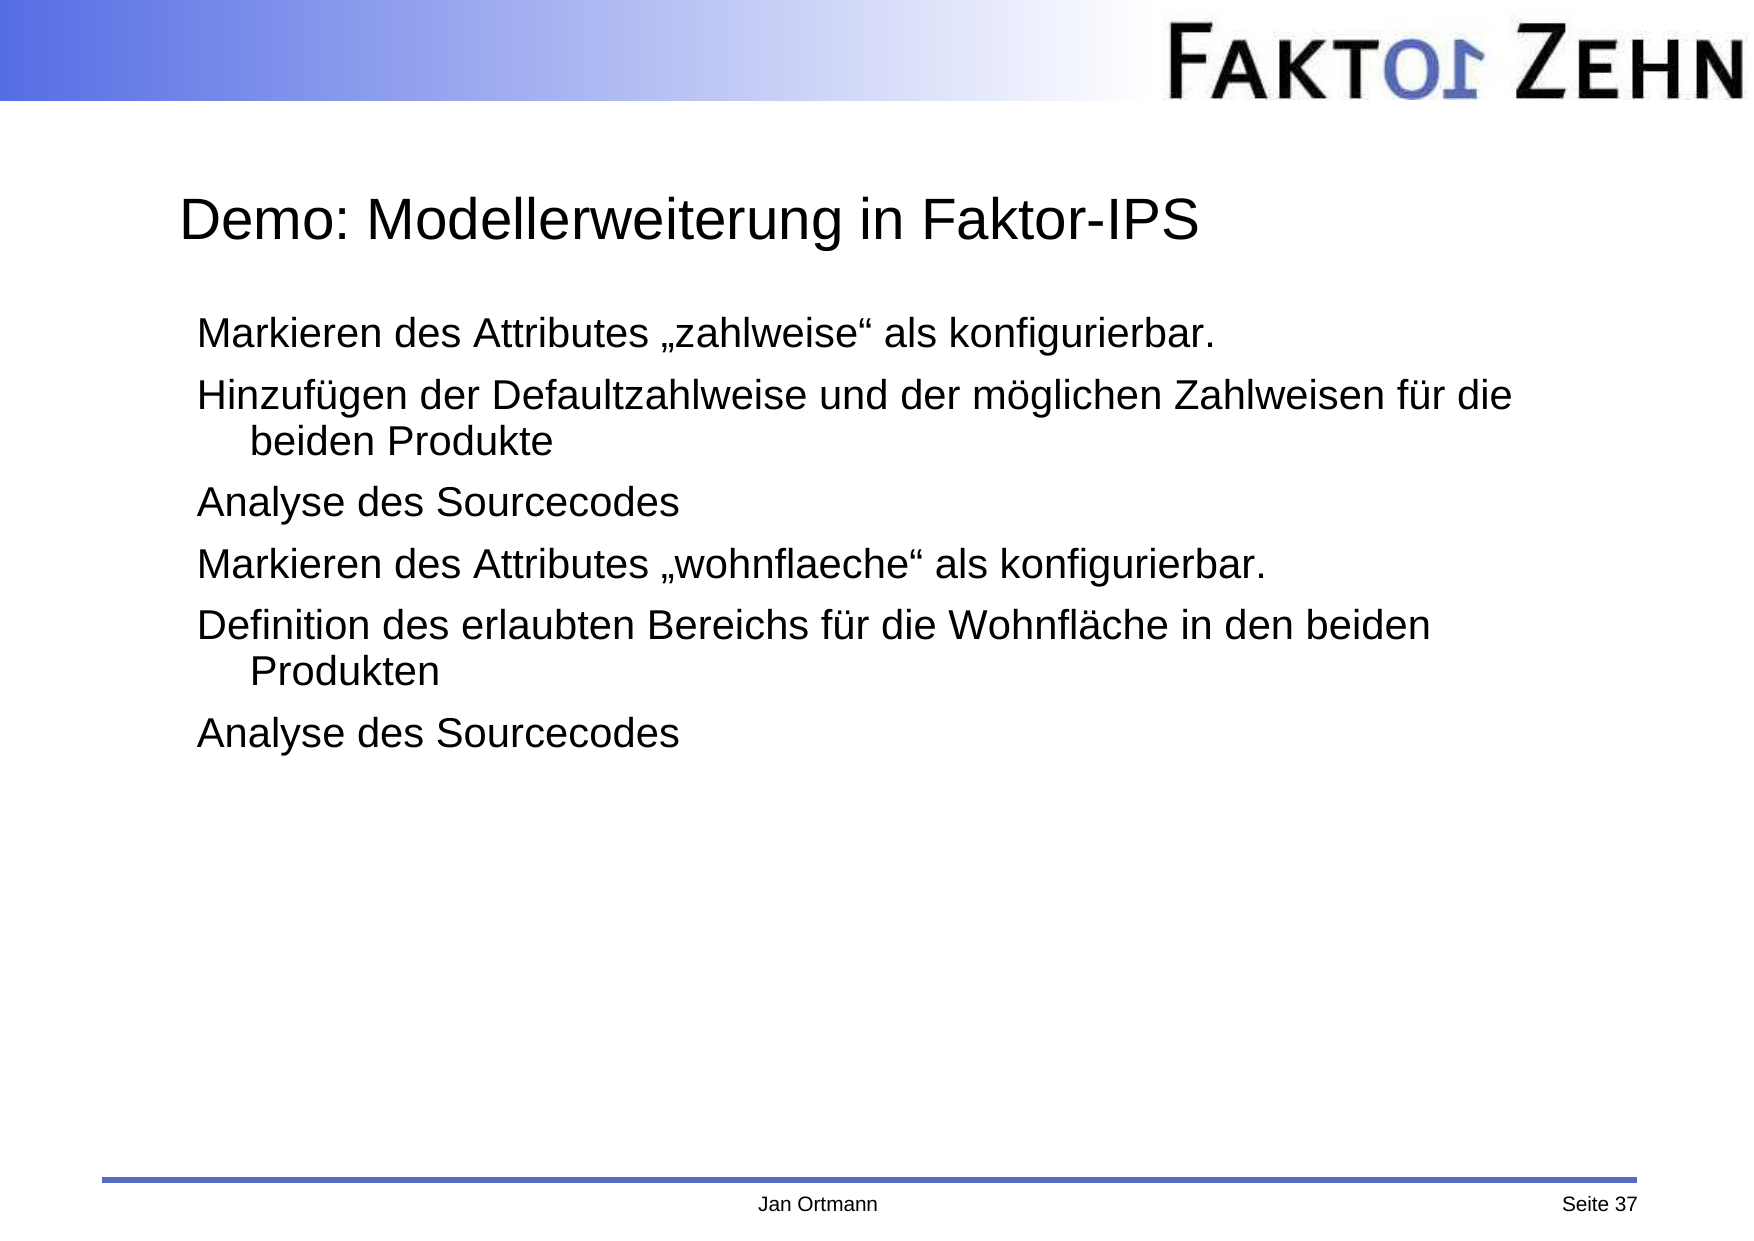

# Demo: Modellerweiterung in Faktor-IPS
Markieren des Attributes „zahlweise“ als konfigurierbar.
Hinzufügen der Defaultzahlweise und der möglichen Zahlweisen für die beiden Produkte
Analyse des Sourcecodes
Markieren des Attributes „wohnflaeche“ als konfigurierbar.
Definition des erlaubten Bereichs für die Wohnfläche in den beiden Produkten
Analyse des Sourcecodes